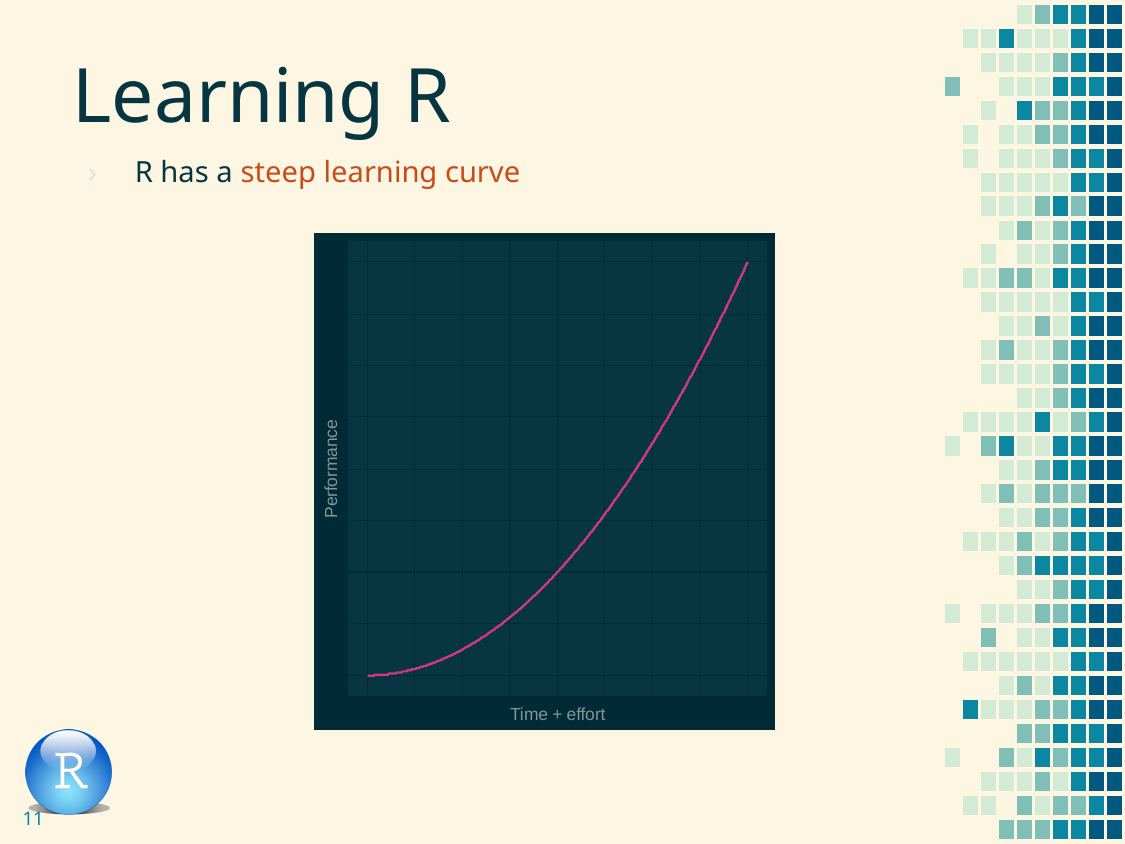

Learning R
# R has a steep learning curve